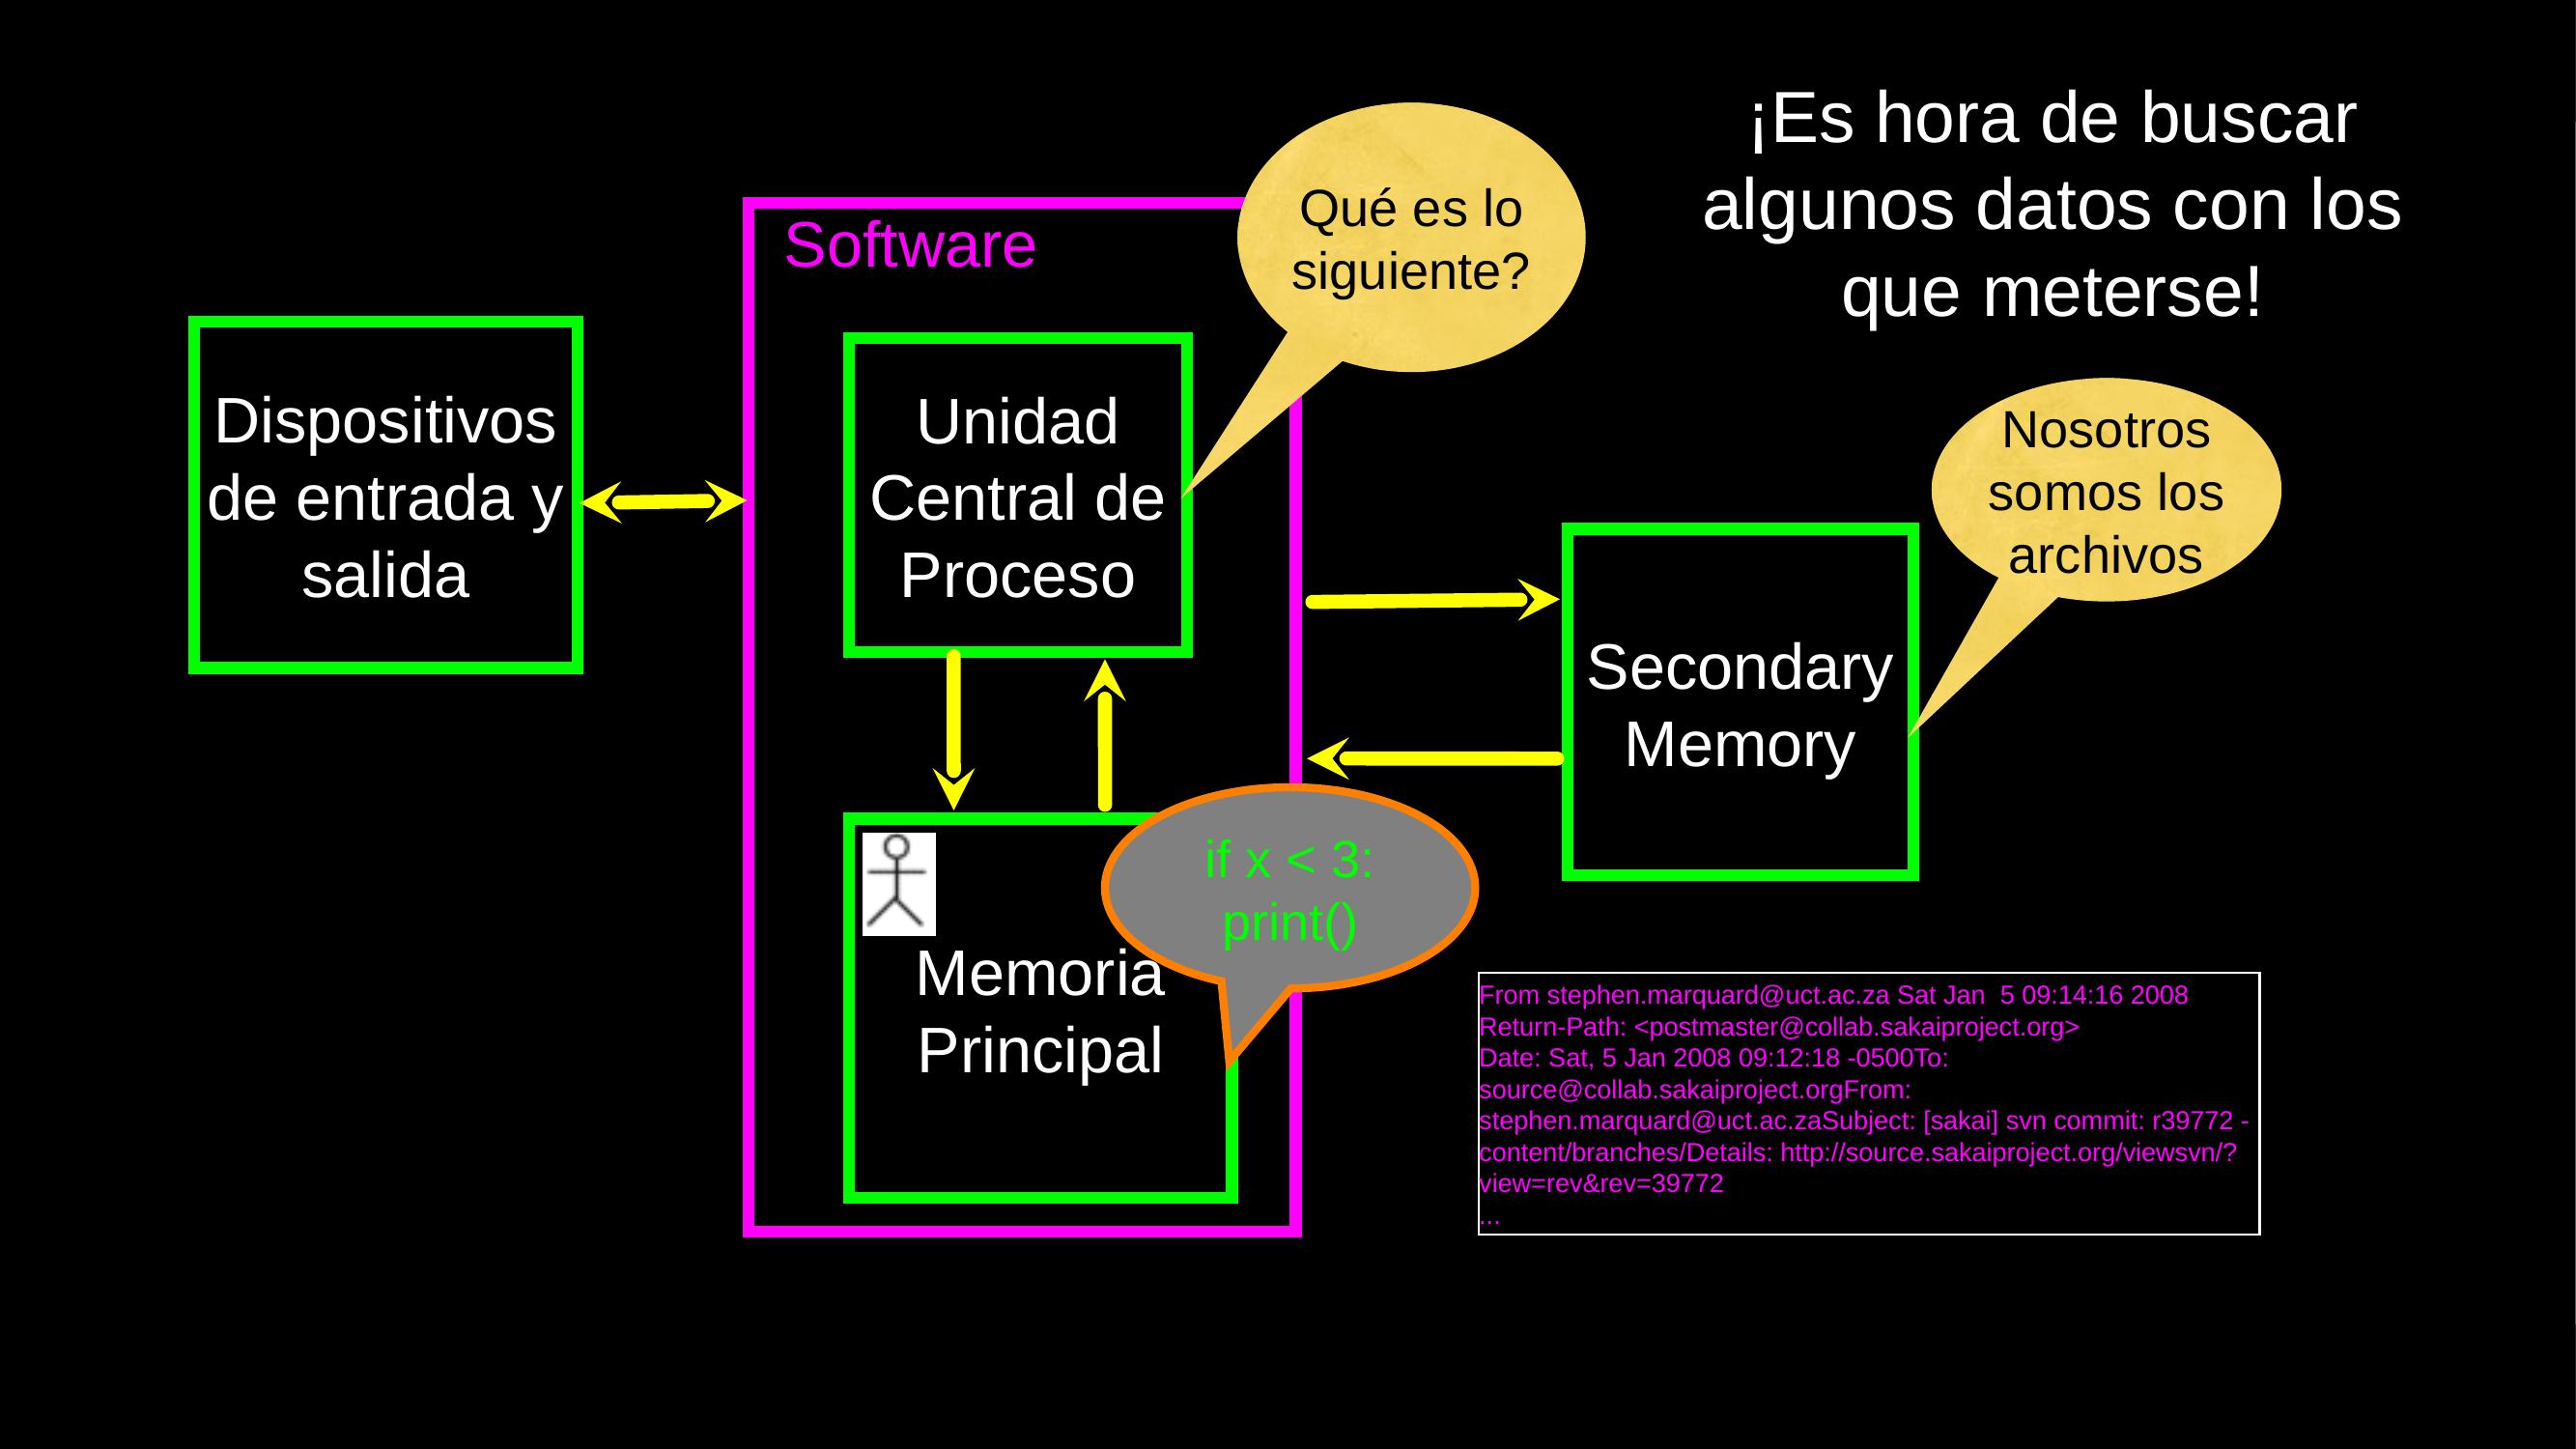

¡Es hora de buscar algunos datos con los que meterse!
Qué es lo siguiente?
 Software
Dispositivos de entrada y salida
Unidad Central de Proceso
Nosotros somos los archivos
Secondary
Memory
if x < 3: print()
Memoria Principal
From stephen.marquard@uct.ac.za Sat Jan 5 09:14:16 2008
Return-Path: <postmaster@collab.sakaiproject.org>
Date: Sat, 5 Jan 2008 09:12:18 -0500To: source@collab.sakaiproject.orgFrom: stephen.marquard@uct.ac.zaSubject: [sakai] svn commit: r39772 - content/branches/Details: http://source.sakaiproject.org/viewsvn/?view=rev&rev=39772
...